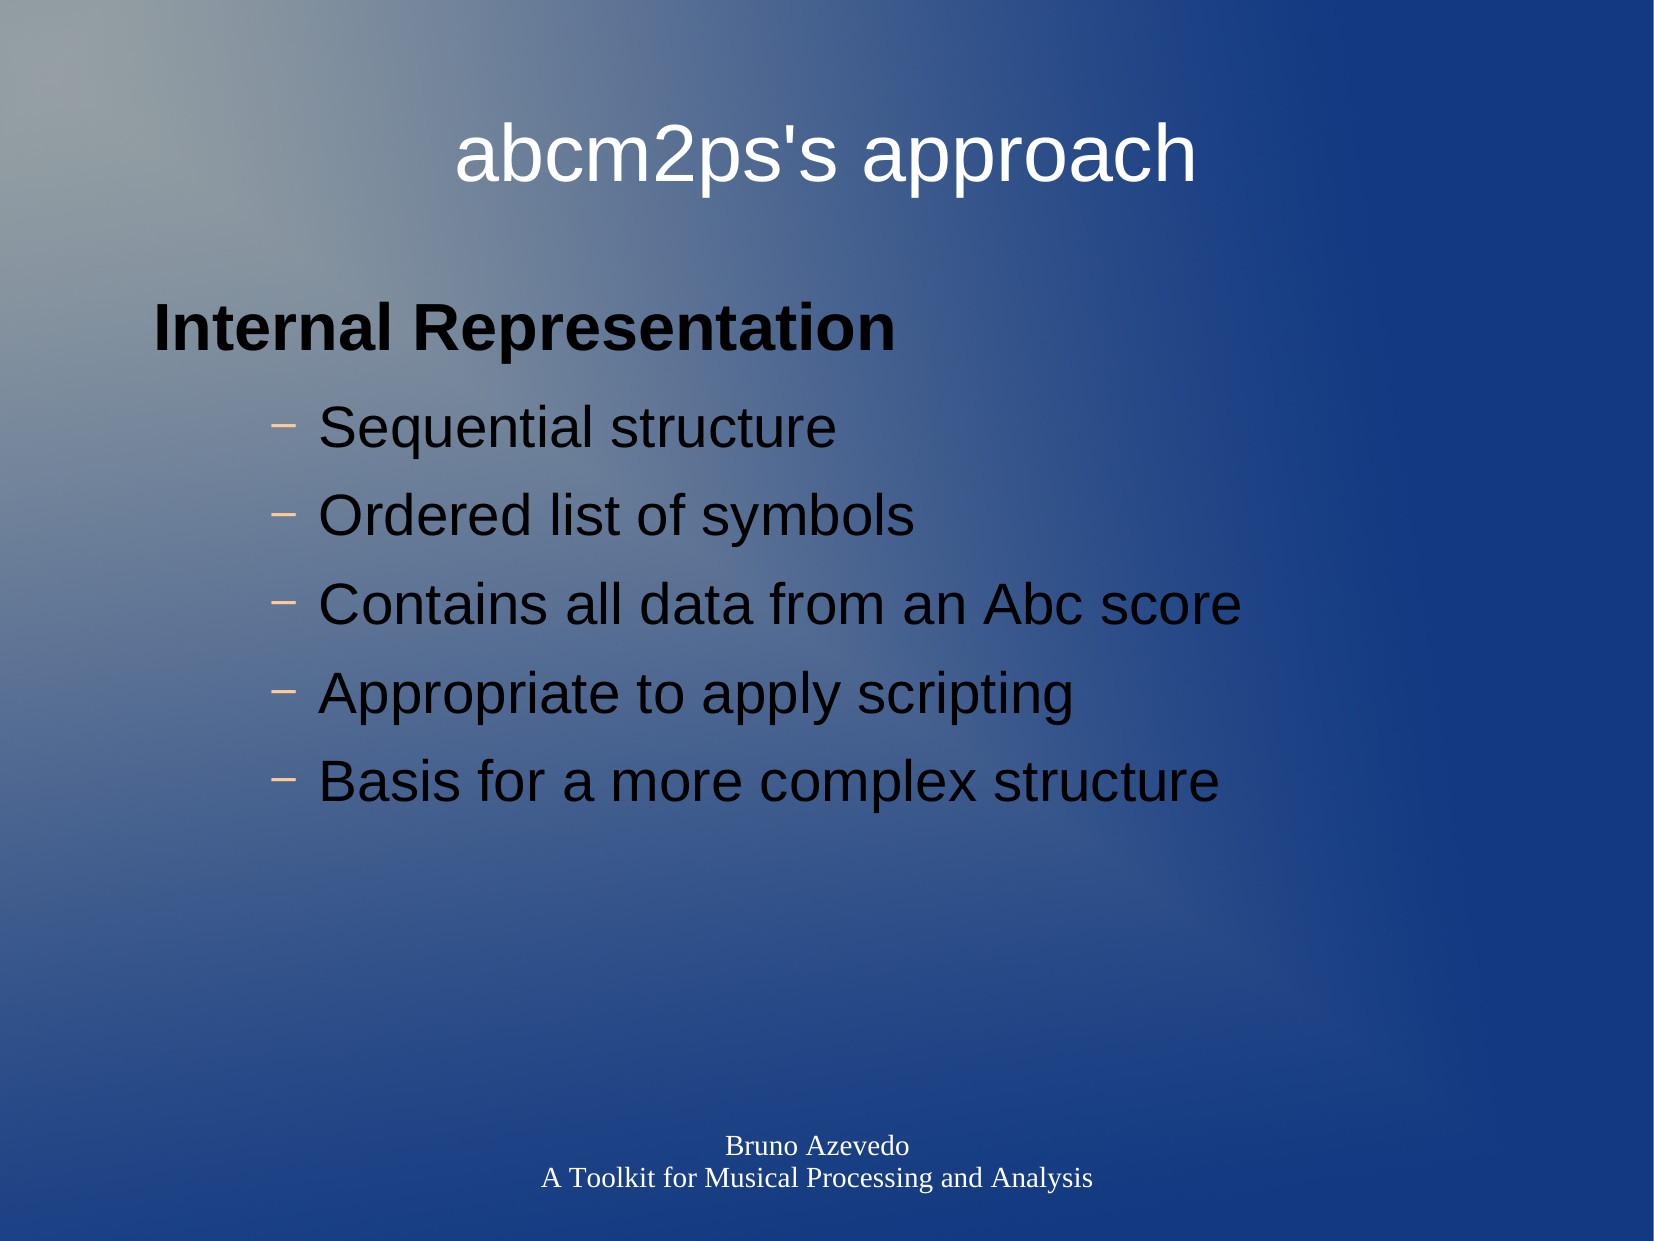

# abcm2ps's approach
Internal Representation
Sequential structure
Ordered list of symbols
Contains all data from an Abc score
Appropriate to apply scripting
Basis for a more complex structure